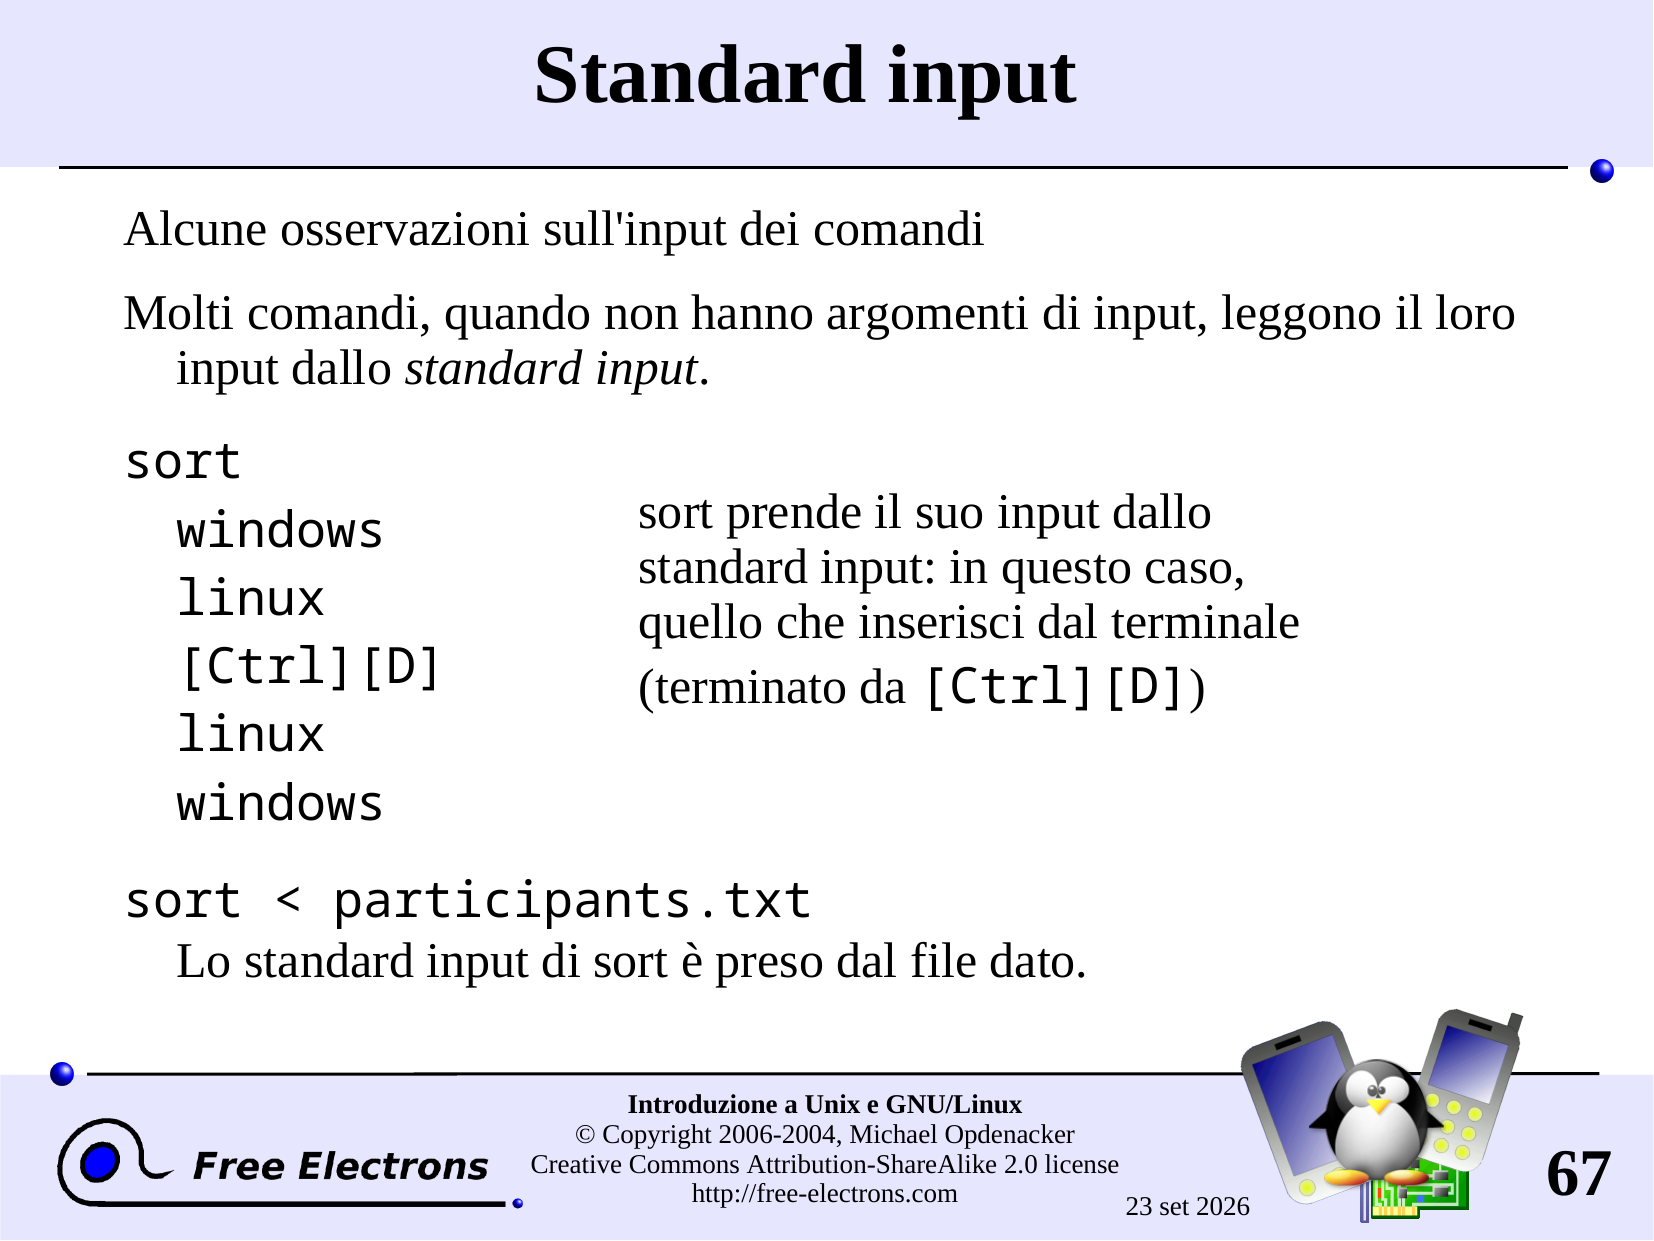

# Standard input
Alcune osservazioni sull'input dei comandi
Molti comandi, quando non hanno argomenti di input, leggono il loro input dallo standard input.
sort
windows
linux
[Ctrl][D]
linux
windows
sort < participants.txt
Lo standard input di sort è preso dal file dato.
sort prende il suo input dallo
standard input: in questo caso,
quello che inserisci dal terminale
(terminato da [Ctrl][D])